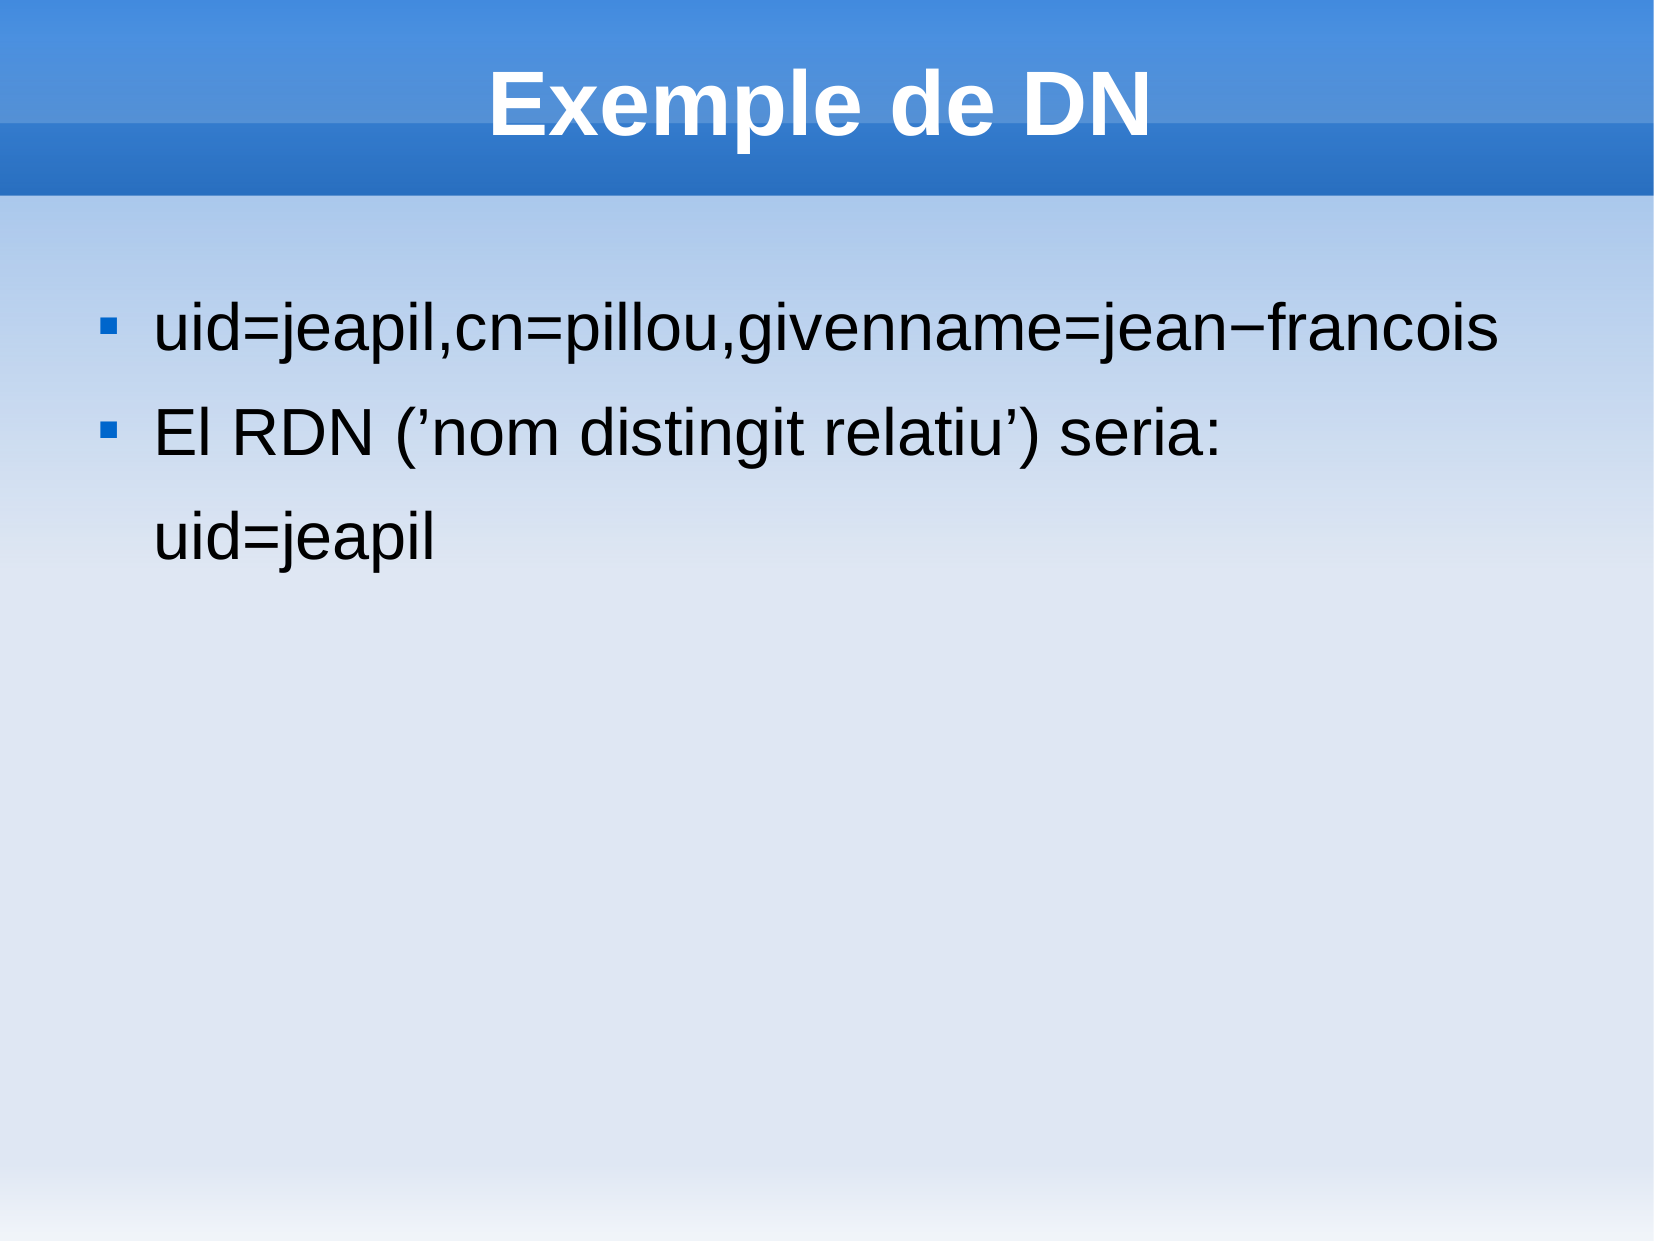

# Exemple de DN
uid=jeapil,cn=pillou,givenname=jean−francois
El RDN (’nom distingit relatiu’) seria:
uid=jeapil